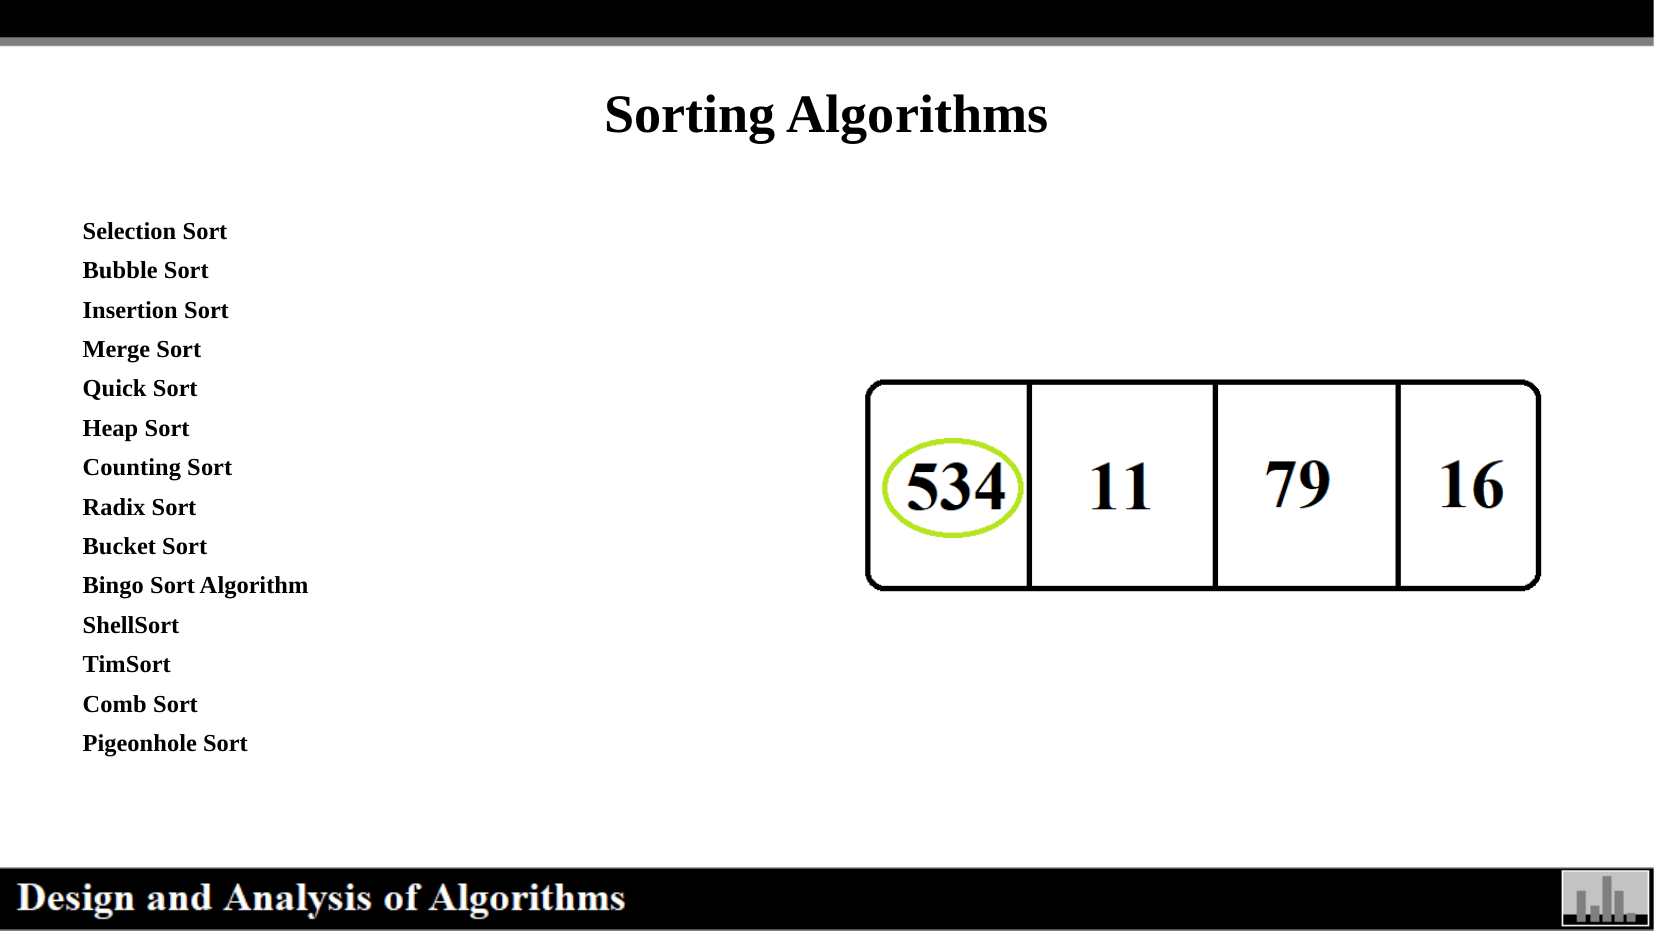

# Sorting Algorithms
Selection Sort
Bubble Sort
Insertion Sort
Merge Sort
Quick Sort
Heap Sort
Counting Sort
Radix Sort
Bucket Sort
Bingo Sort Algorithm
ShellSort
TimSort
Comb Sort
Pigeonhole Sort